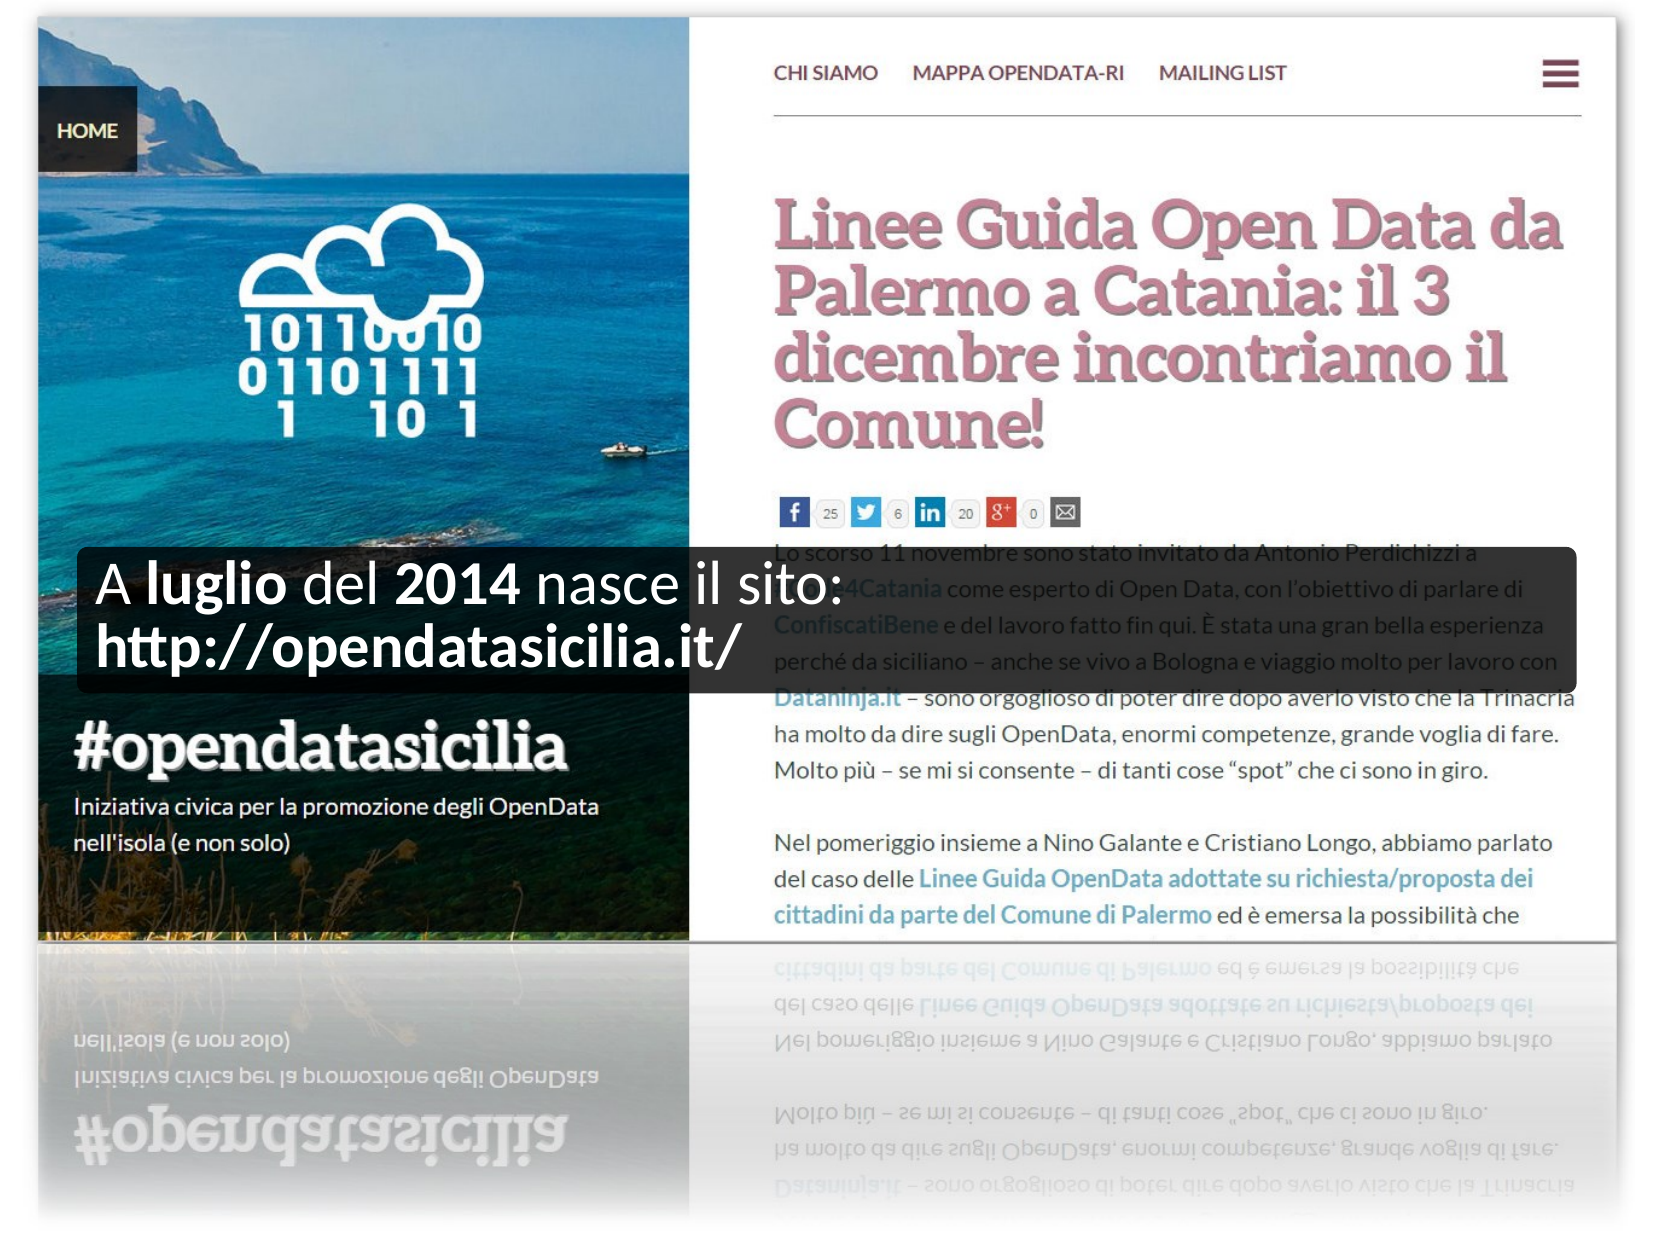

A luglio del 2014 nasce il sito:
http://opendatasicilia.it/